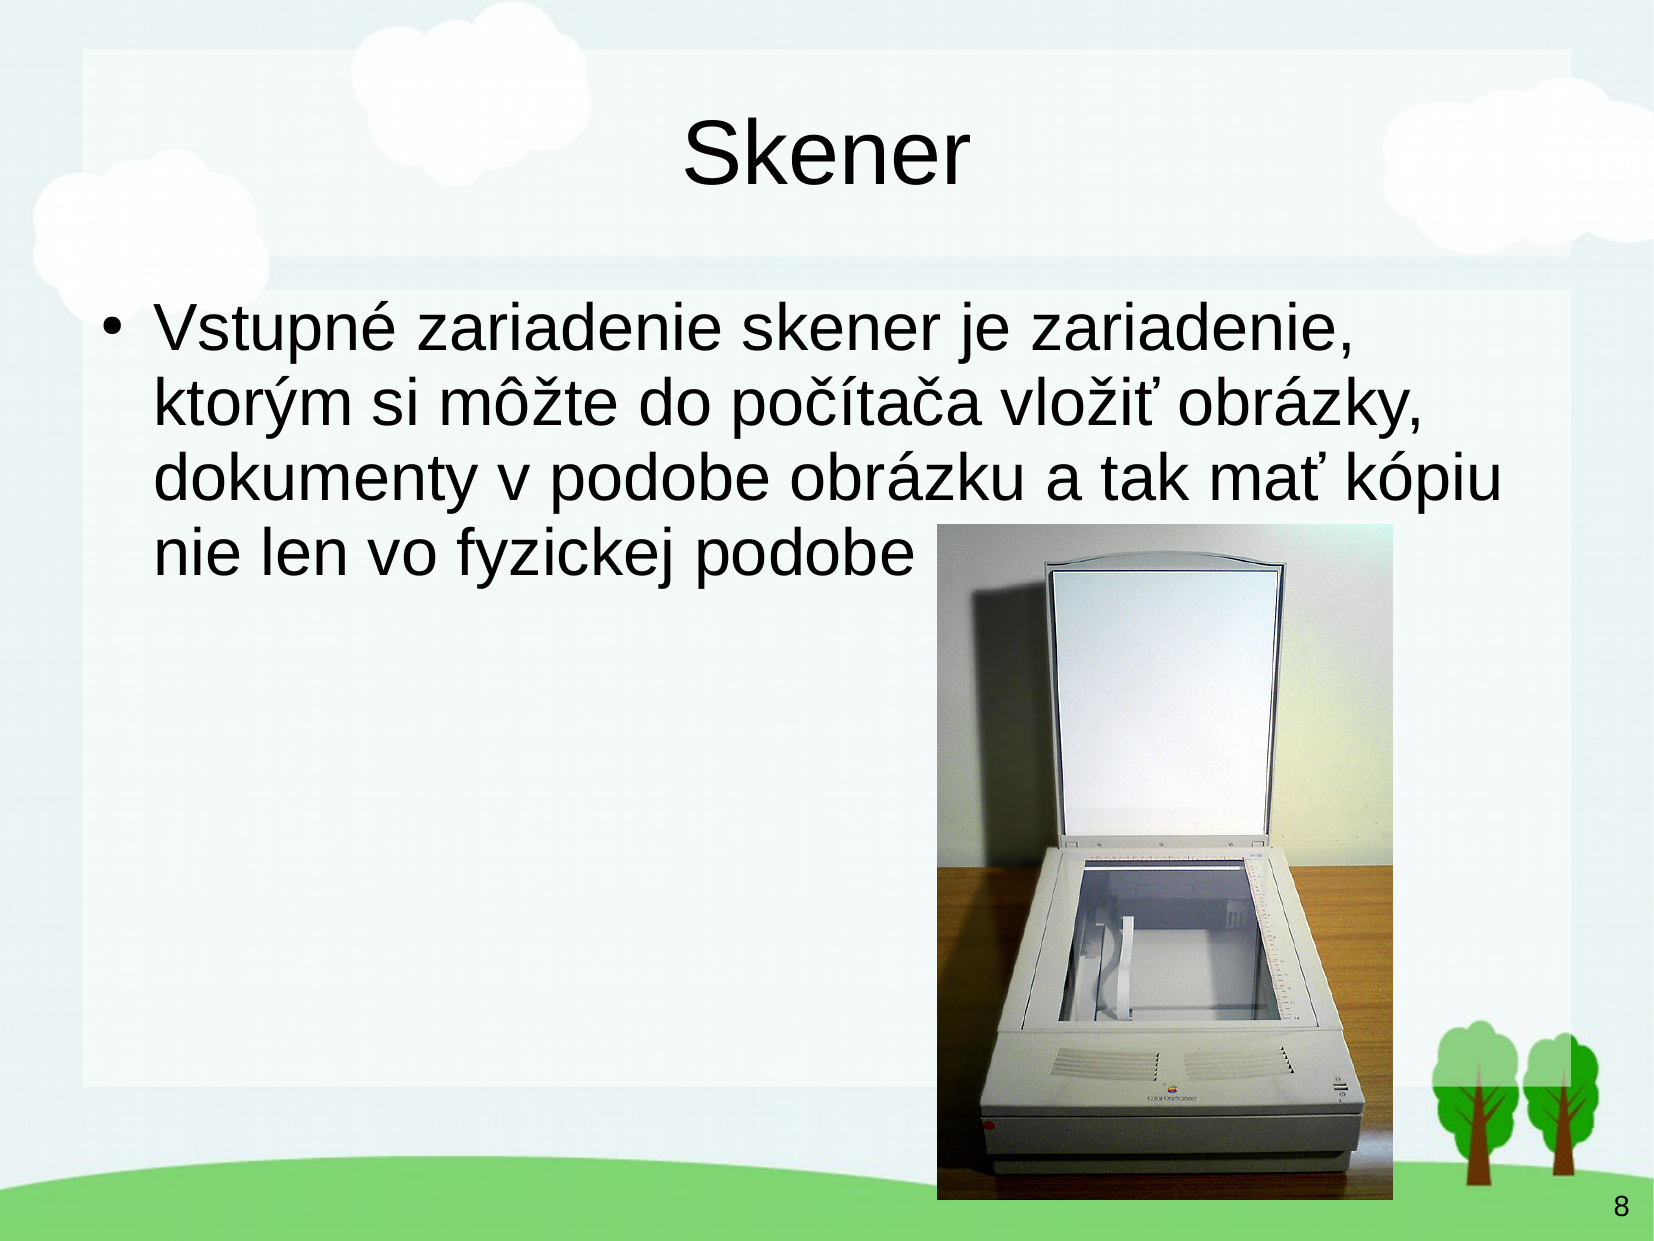

# Skener
Vstupné zariadenie skener je zariadenie, ktorým si môžte do počítača vložiť obrázky, dokumenty v podobe obrázku a tak mať kópiu nie len vo fyzickej podobe
8